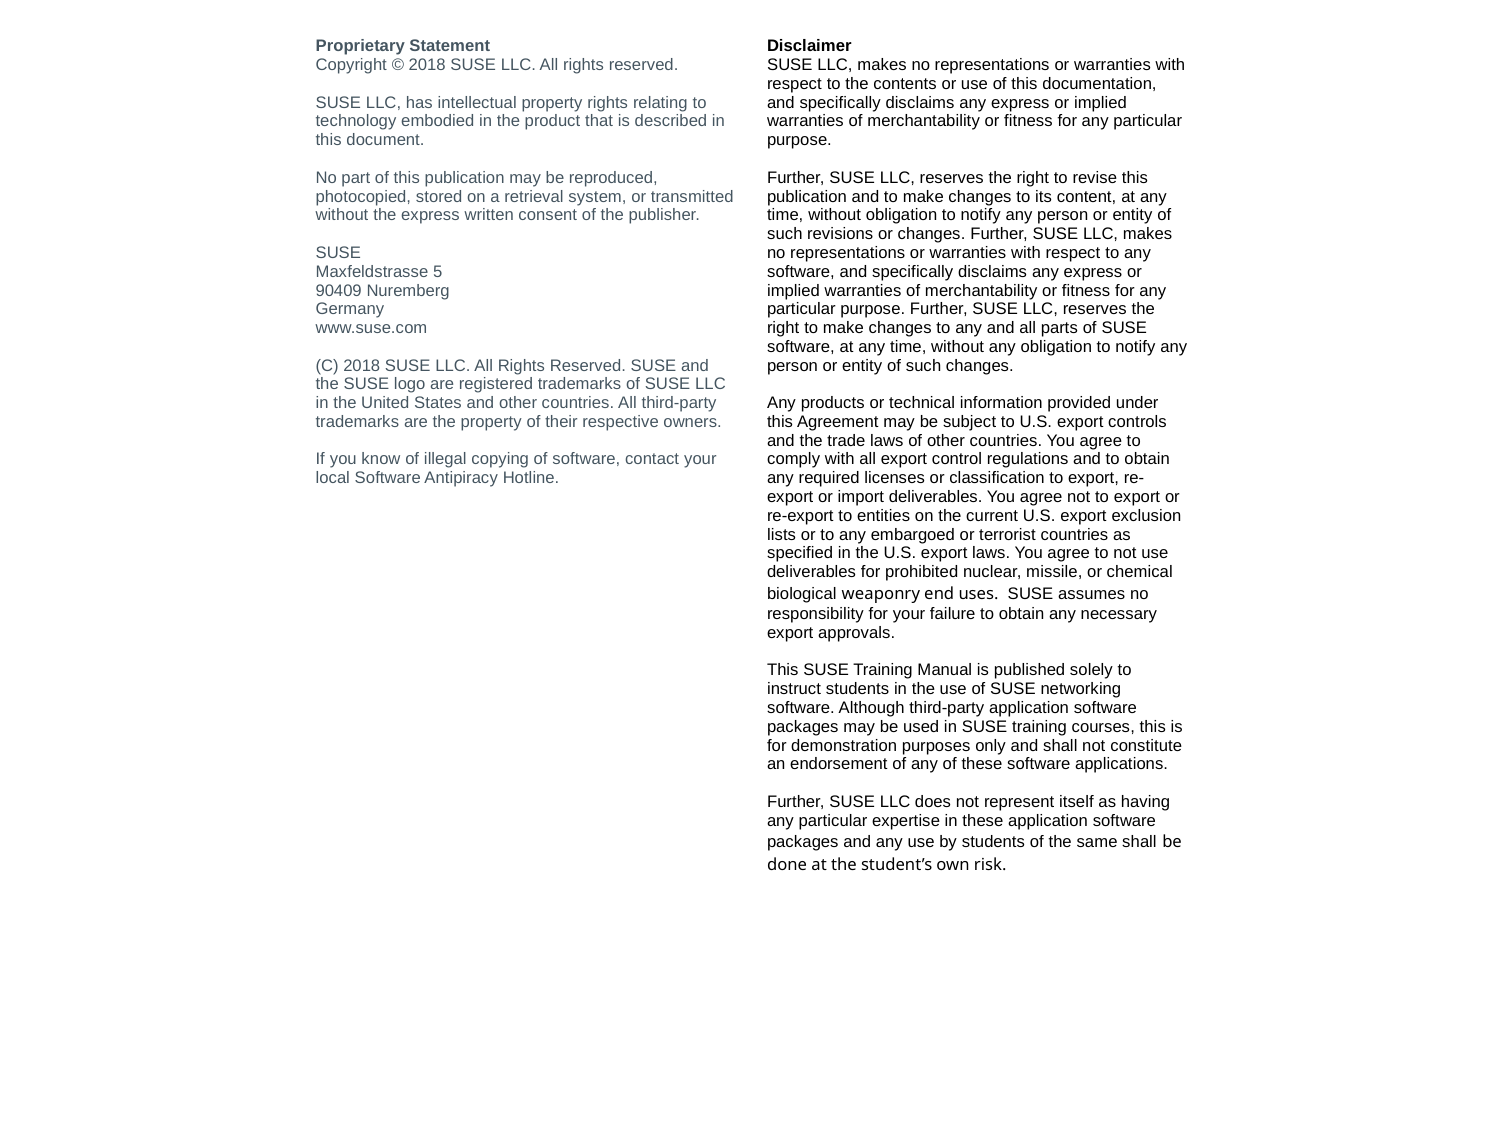

| Proprietary Statement Copyright © 2018 SUSE LLC. All rights reserved. SUSE LLC, has intellectual property rights relating to technology embodied in the product that is described in this document. No part of this publication may be reproduced, photocopied, stored on a retrieval system, or transmitted without the express written consent of the publisher. SUSE Maxfeldstrasse 5 90409 Nuremberg Germany www.suse.com (C) 2018 SUSE LLC. All Rights Reserved. SUSE and the SUSE logo are registered trademarks of SUSE LLC in the United States and other countries. All third-party trademarks are the property of their respective owners. If you know of illegal copying of software, contact your local Software Antipiracy Hotline. | Disclaimer SUSE LLC, makes no representations or warranties with respect to the contents or use of this documentation, and specifically disclaims any express or implied warranties of merchantability or fitness for any particular purpose. Further, SUSE LLC, reserves the right to revise this publication and to make changes to its content, at any time, without obligation to notify any person or entity of such revisions or changes. Further, SUSE LLC, makes no representations or warranties with respect to any software, and specifically disclaims any express or implied warranties of merchantability or fitness for any particular purpose. Further, SUSE LLC, reserves the right to make changes to any and all parts of SUSE software, at any time, without any obligation to notify any person or entity of such changes. Any products or technical information provided under this Agreement may be subject to U.S. export controls and the trade laws of other countries. You agree to comply with all export control regulations and to obtain any required licenses or classification to export, re-export or import deliverables. You agree not to export or re-export to entities on the current U.S. export exclusion lists or to any embargoed or terrorist countries as specified in the U.S. export laws. You agree to not use deliverables for prohibited nuclear, missile, or chemical biological weaponry end uses. SUSE assumes no responsibility for your failure to obtain any necessary export approvals. This SUSE Training Manual is published solely to instruct students in the use of SUSE networking software. Although third-party application software packages may be used in SUSE training courses, this is for demonstration purposes only and shall not constitute an endorsement of any of these software applications. Further, SUSE LLC does not represent itself as having any particular expertise in these application software packages and any use by students of the same shall be done at the student’s own risk. |
| --- | --- |
# Front Matter